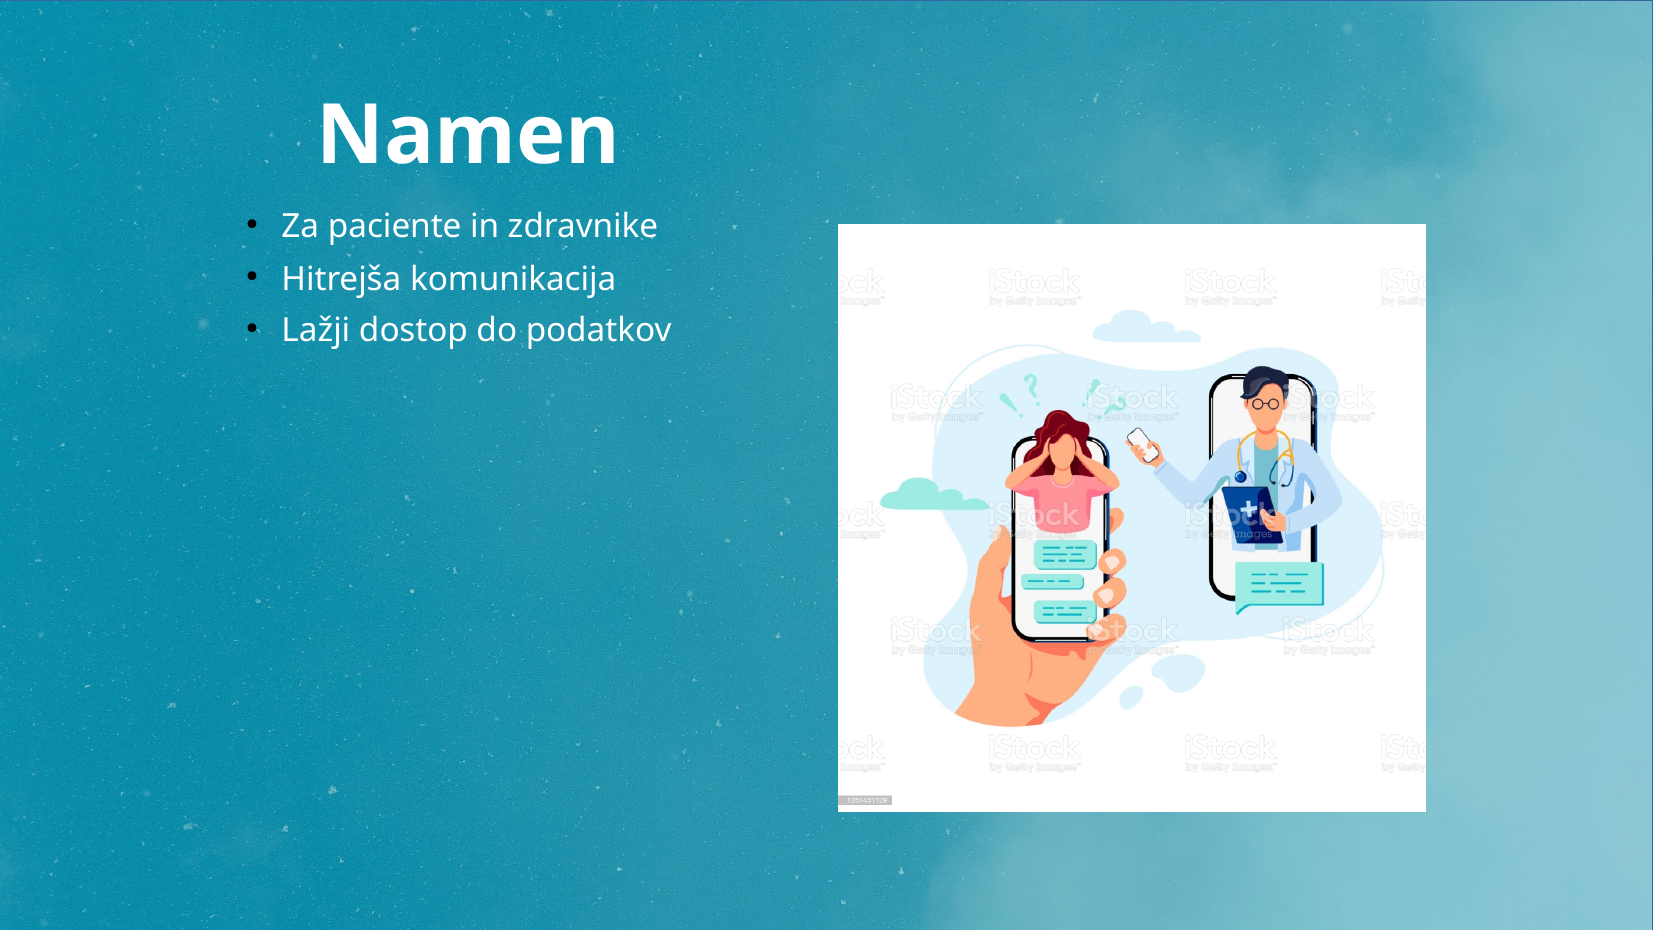

# Namen
Za paciente in zdravnike
Hitrejša komunikacija
Lažji dostop do podatkov